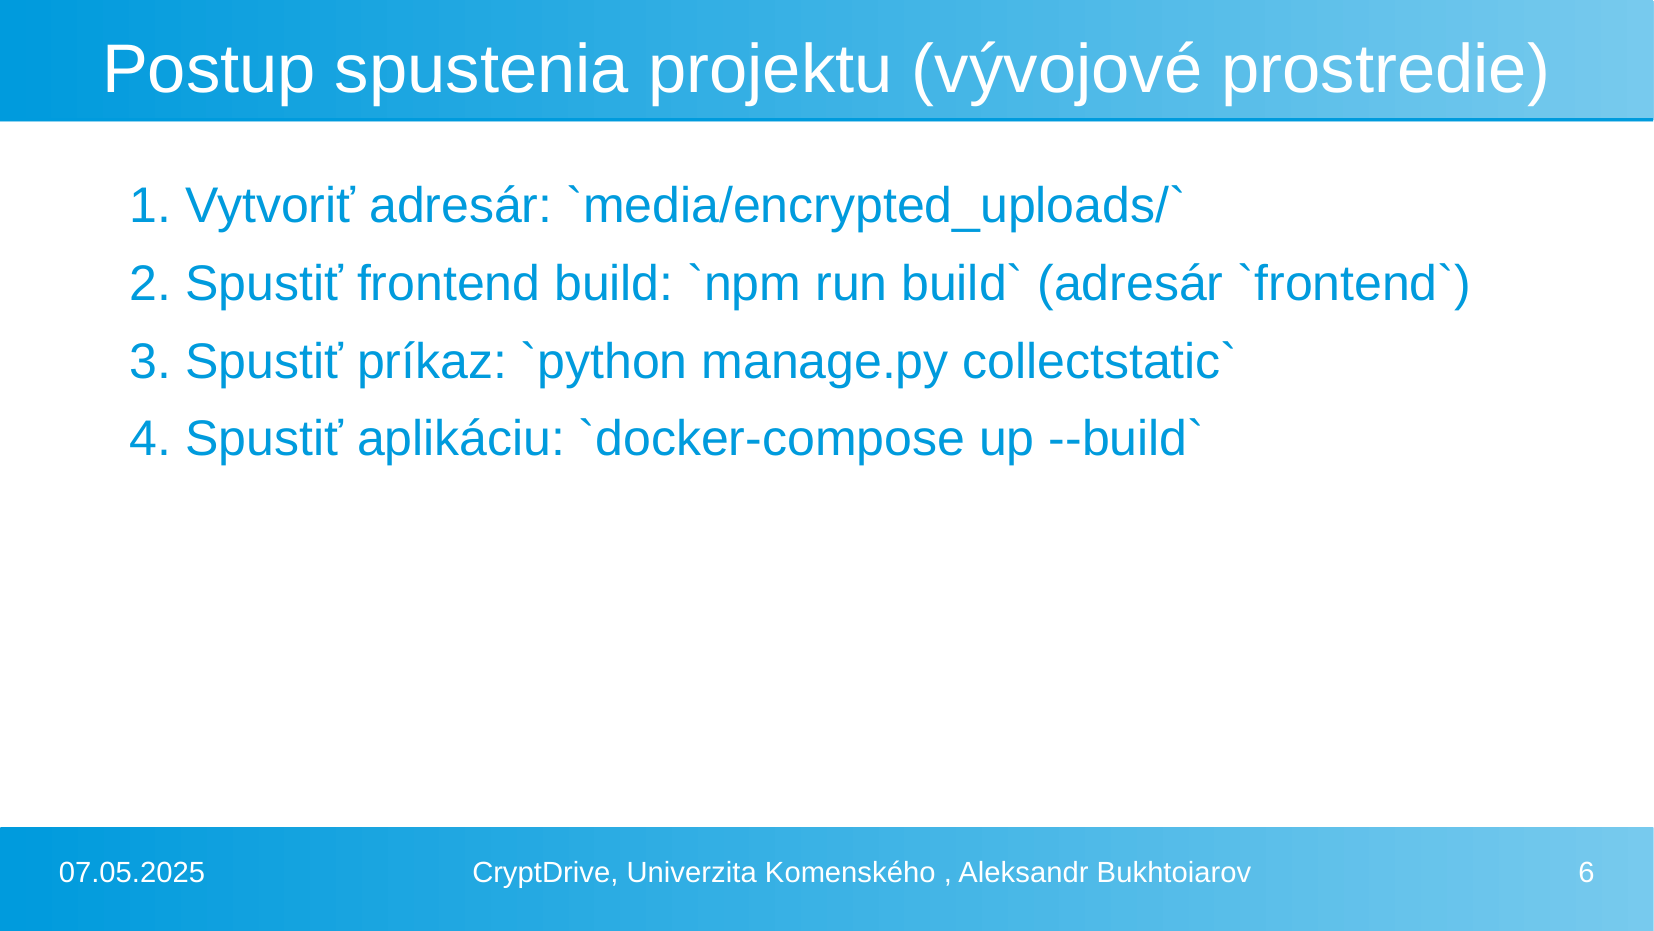

# Postup spustenia projektu (vývojové prostredie)
1. Vytvoriť adresár: `media/encrypted_uploads/`
2. Spustiť frontend build: `npm run build` (adresár `frontend`)
3. Spustiť príkaz: `python manage.py collectstatic`
4. Spustiť aplikáciu: `docker-compose up --build`
6